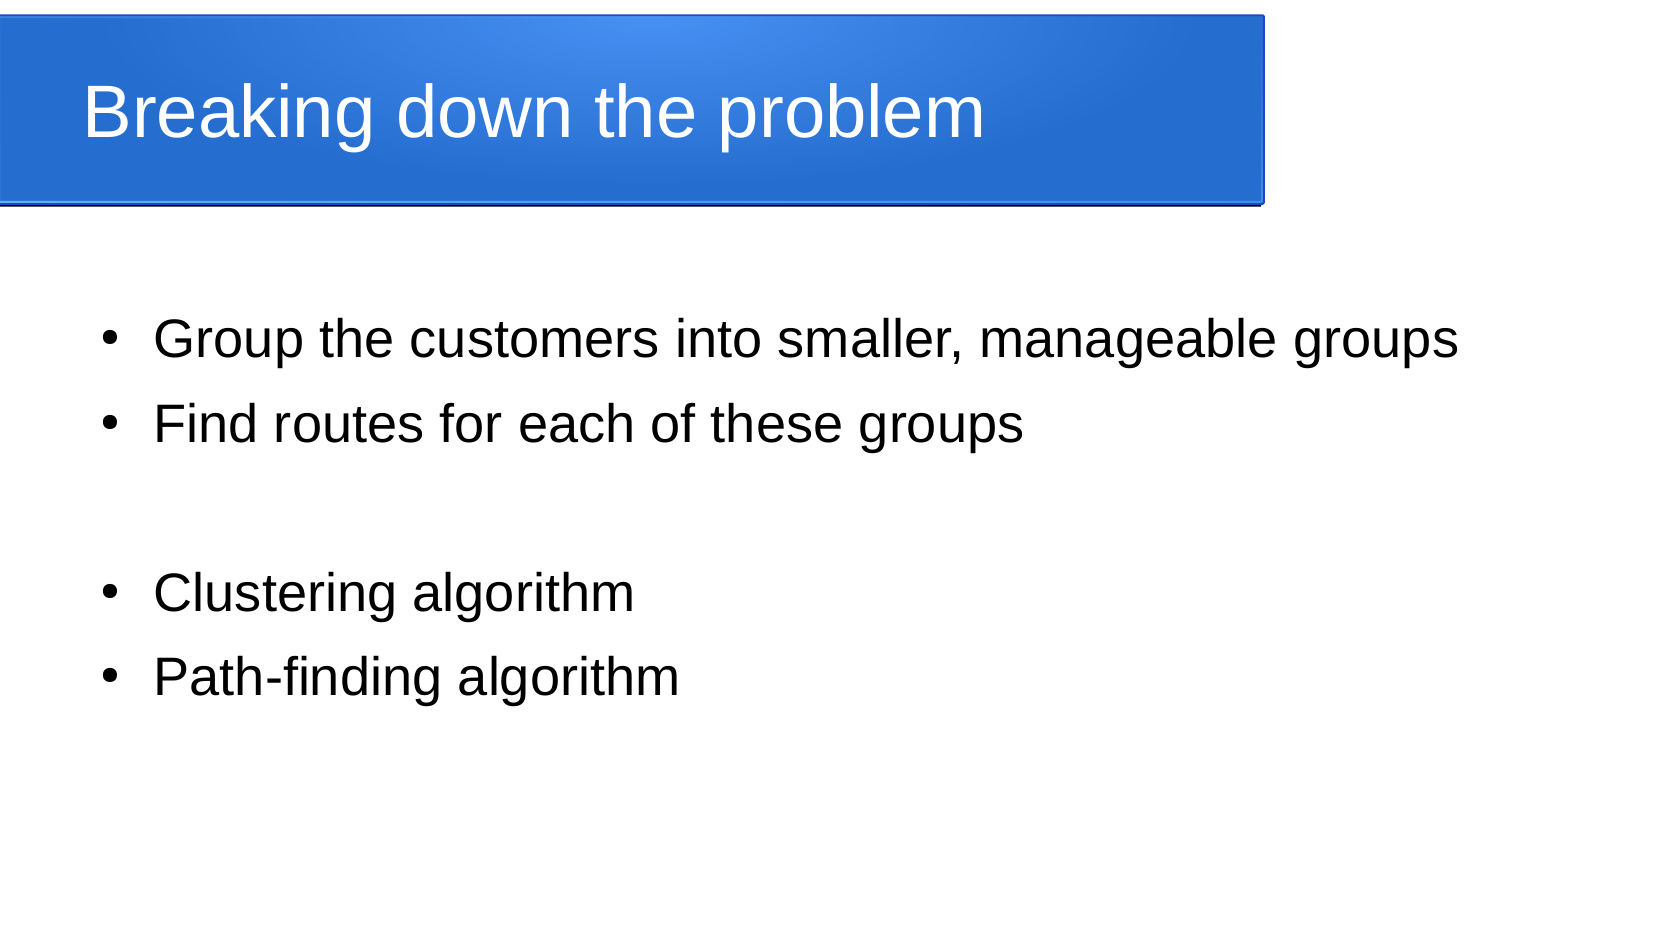

# Breaking down the problem
Group the customers into smaller, manageable groups
Find routes for each of these groups
Clustering algorithm
Path-finding algorithm